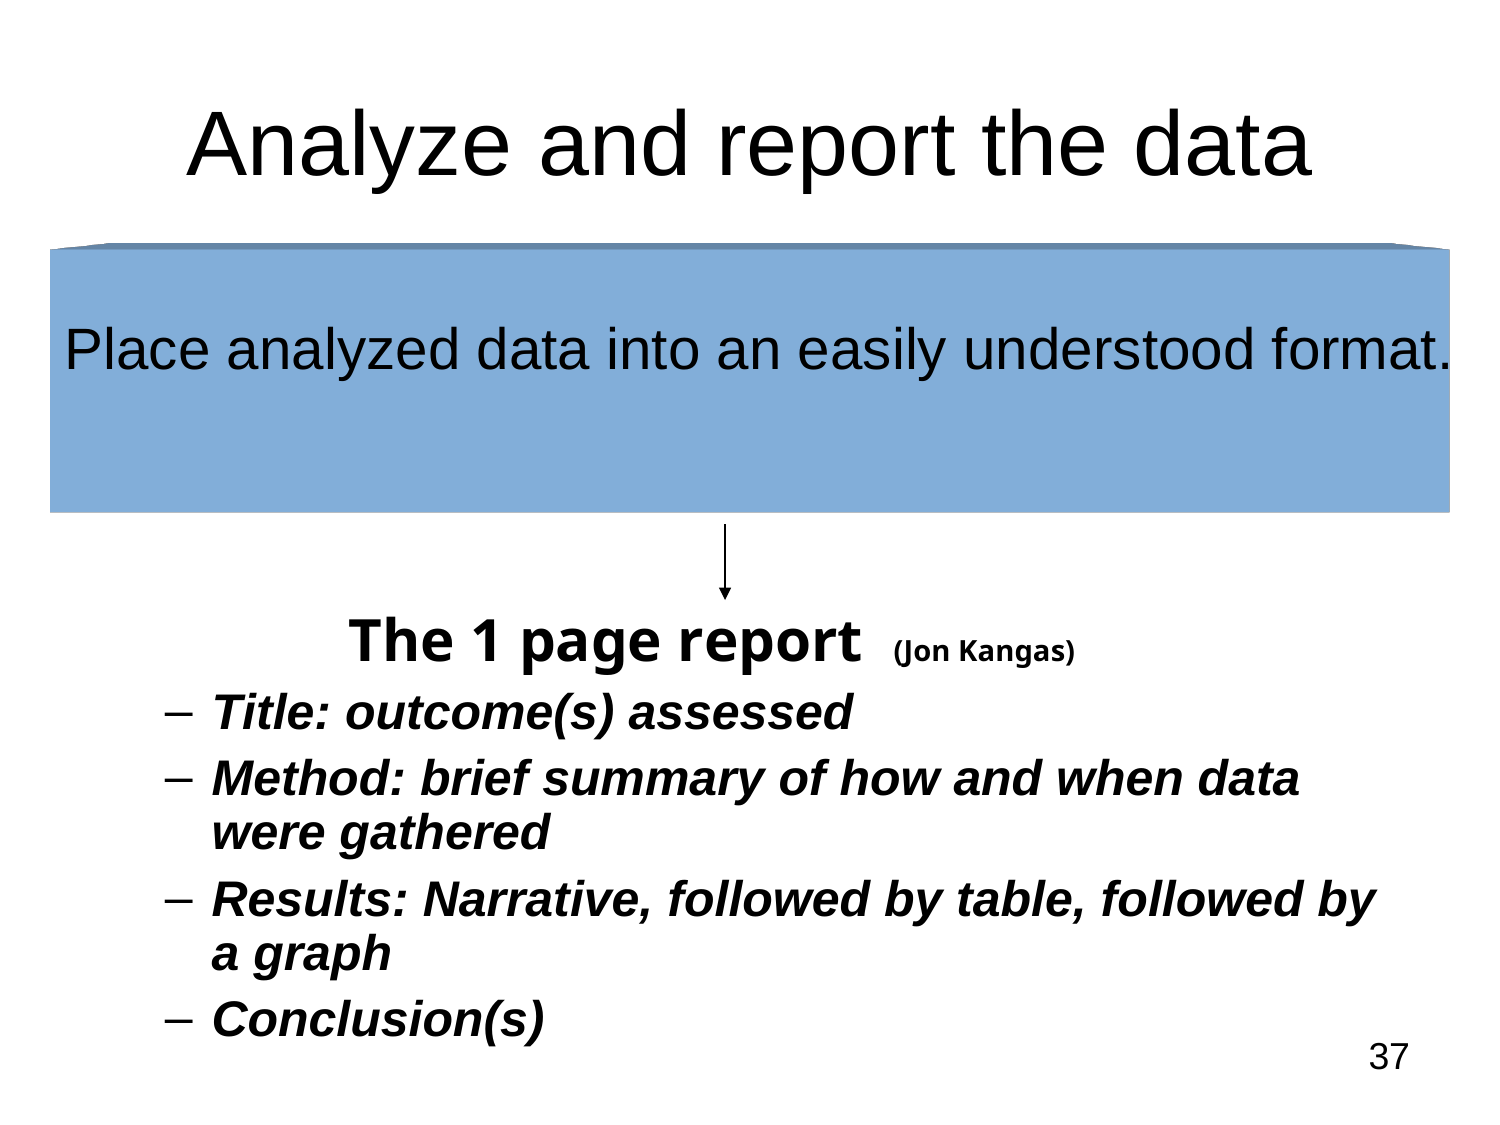

# Analyze and report the data
Place analyzed data into an easily understood format.
 The 1 page report (Jon Kangas)
Title: outcome(s) assessed
Method: brief summary of how and when data were gathered
Results: Narrative, followed by table, followed by a graph
Conclusion(s)
37